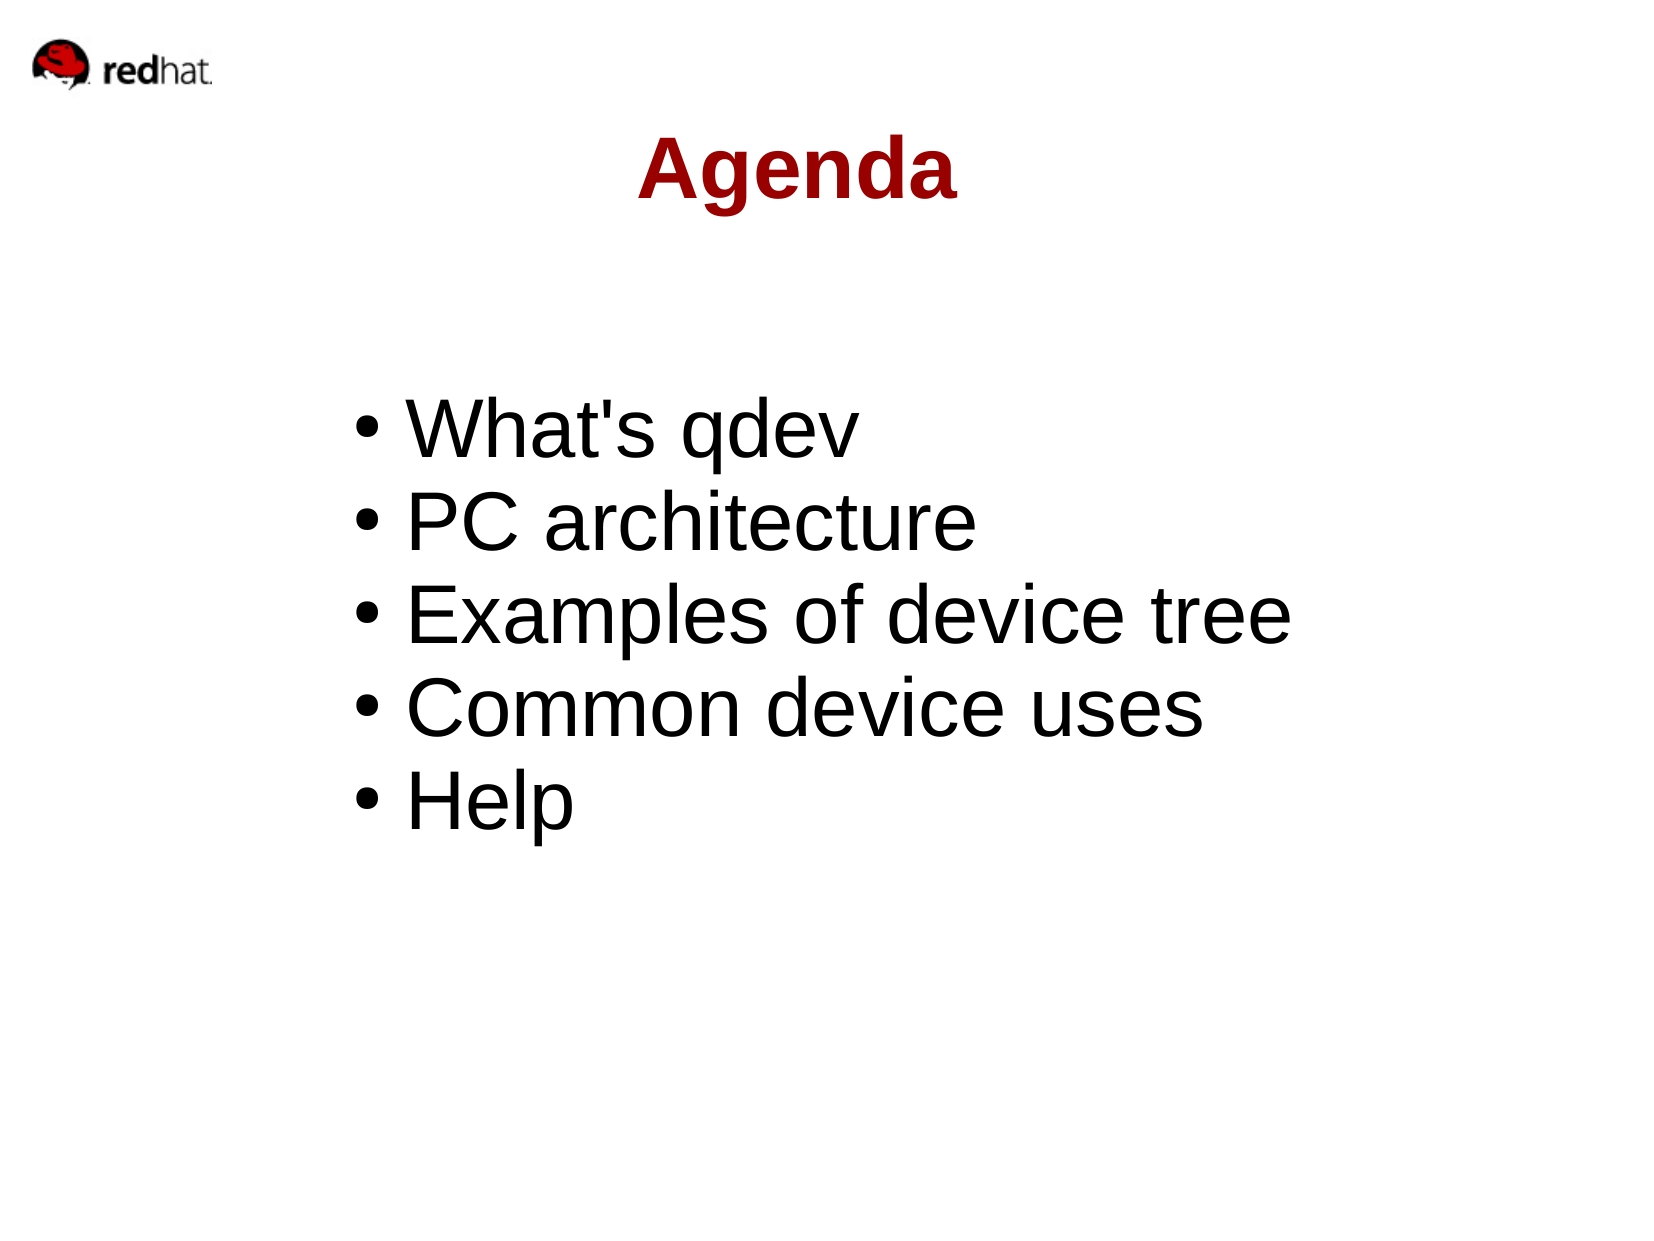

# Agenda
 What's qdev
 PC architecture
 Examples of device tree
 Common device uses
 Help